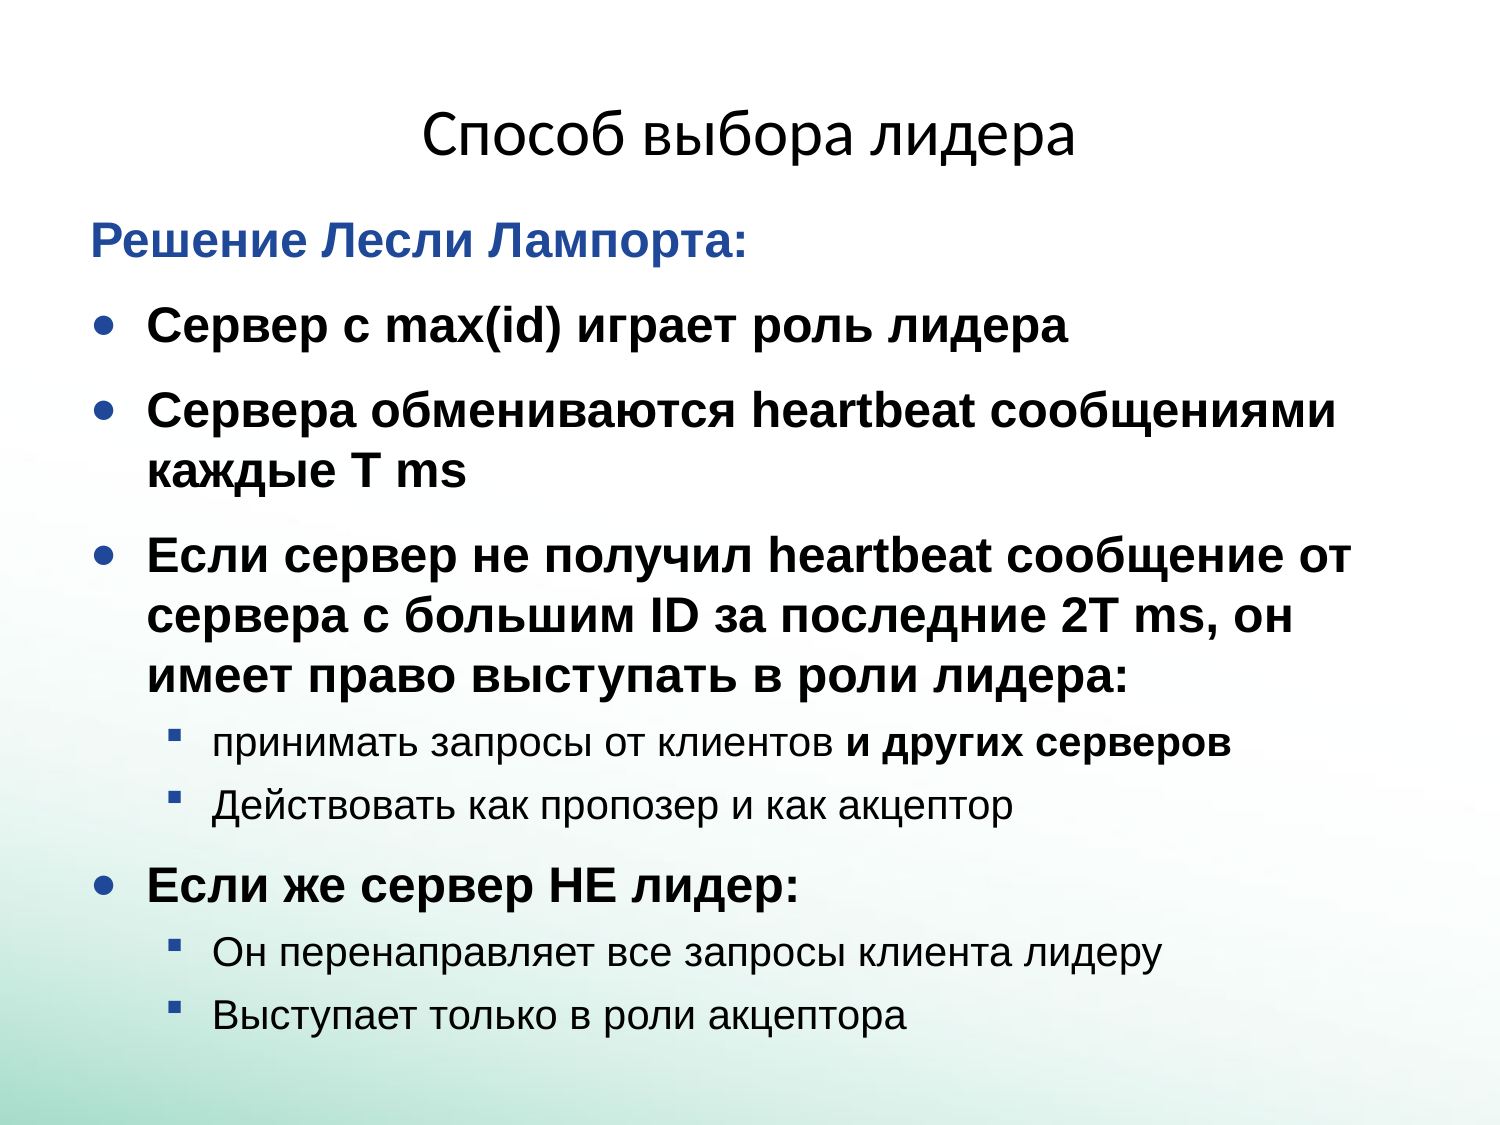

Способ выбора лидера
# Решение Лесли Лампорта:
Сервер с max(id) играет роль лидера
Сервера обмениваются heartbeat сообщениями каждые T ms
Если сервер не получил heartbeat сообщение от сервера с большим ID за последние 2T ms, он имеет право выступать в роли лидера:
принимать запросы от клиентов и других серверов
Действовать как пропозер и как акцептор
Если же сервер НЕ лидер:
Он перенаправляет все запросы клиента лидеру
Выступает только в роли акцептора